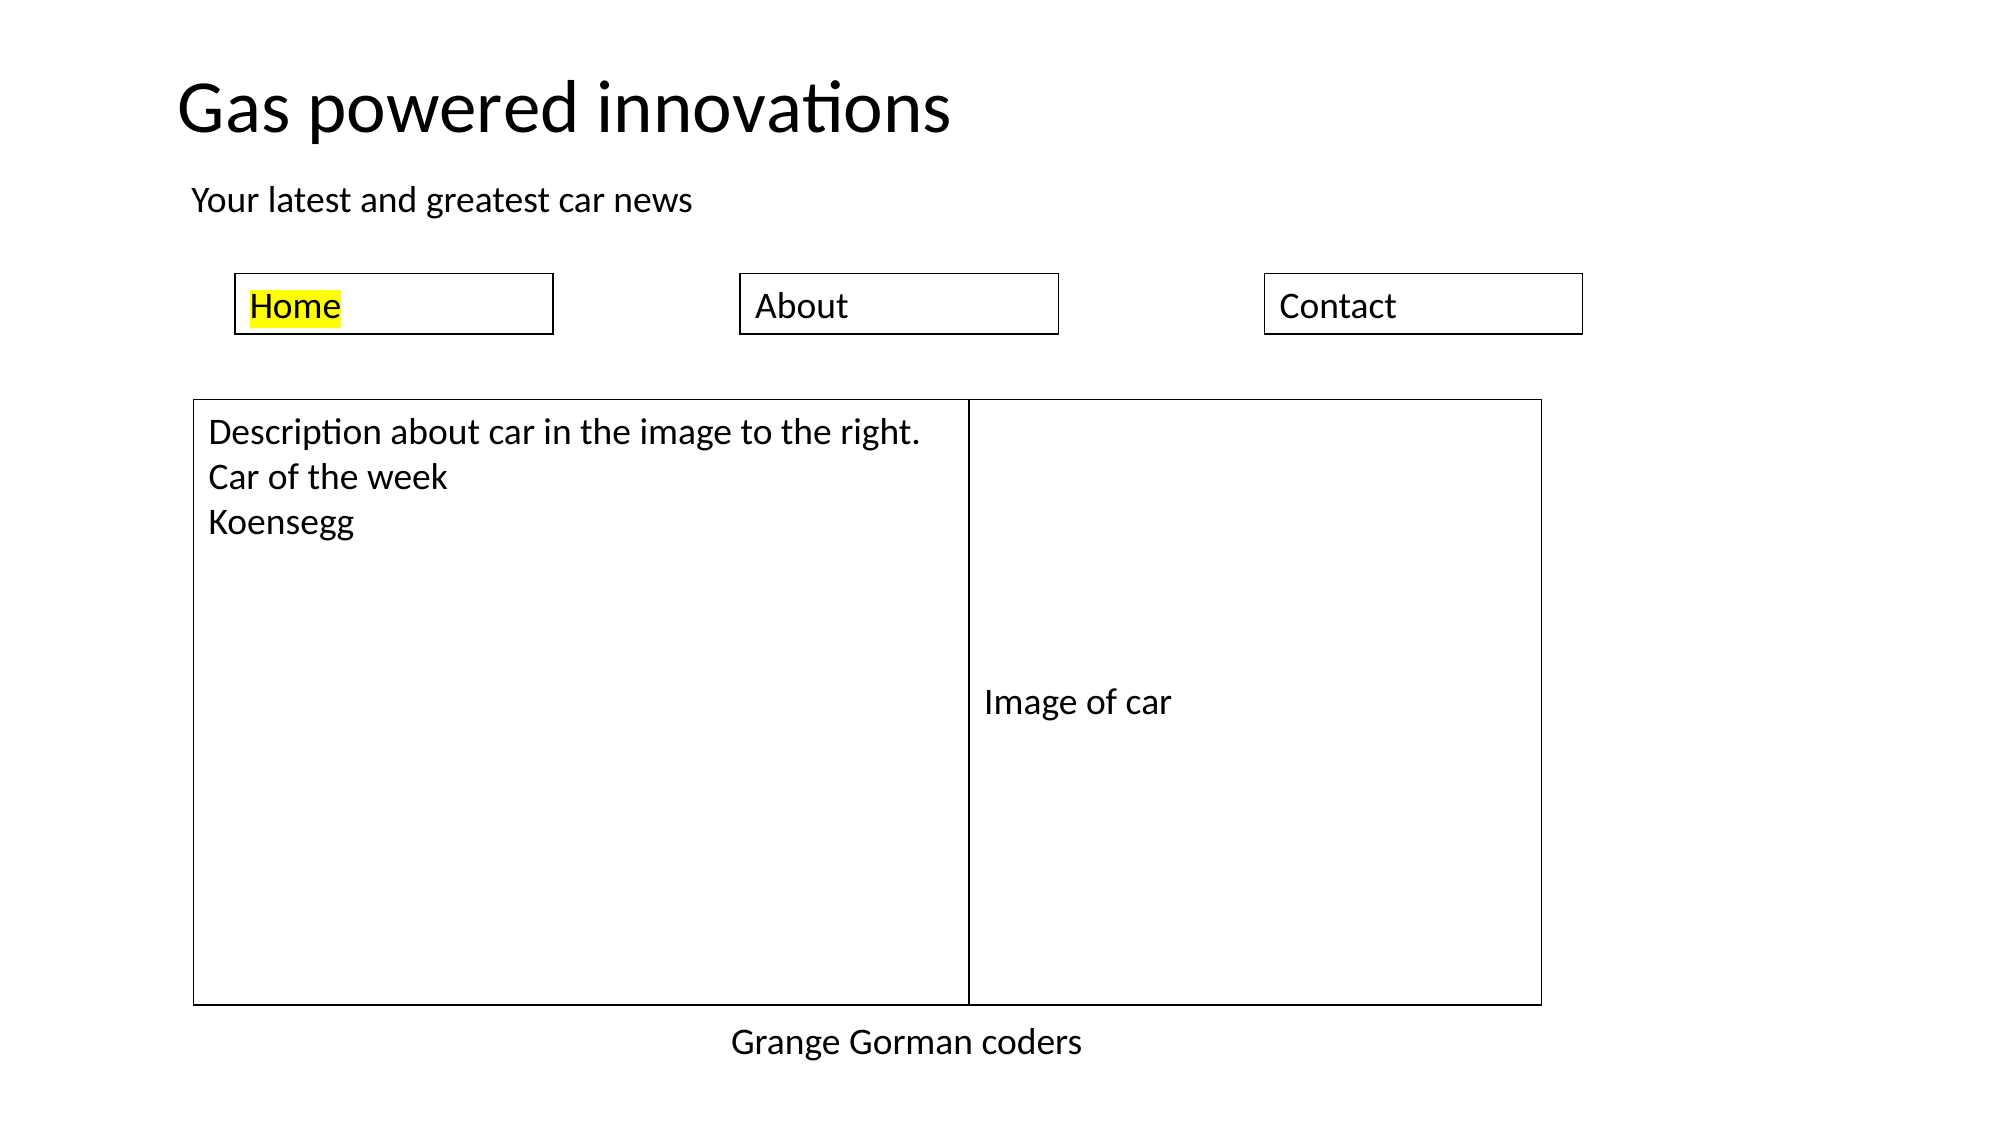

Gas powered innovations
Your latest and greatest car news
Home
About
Contact
Description about car in the image to the right.
Car of the week
Koensegg
Image of car
Grange Gorman coders